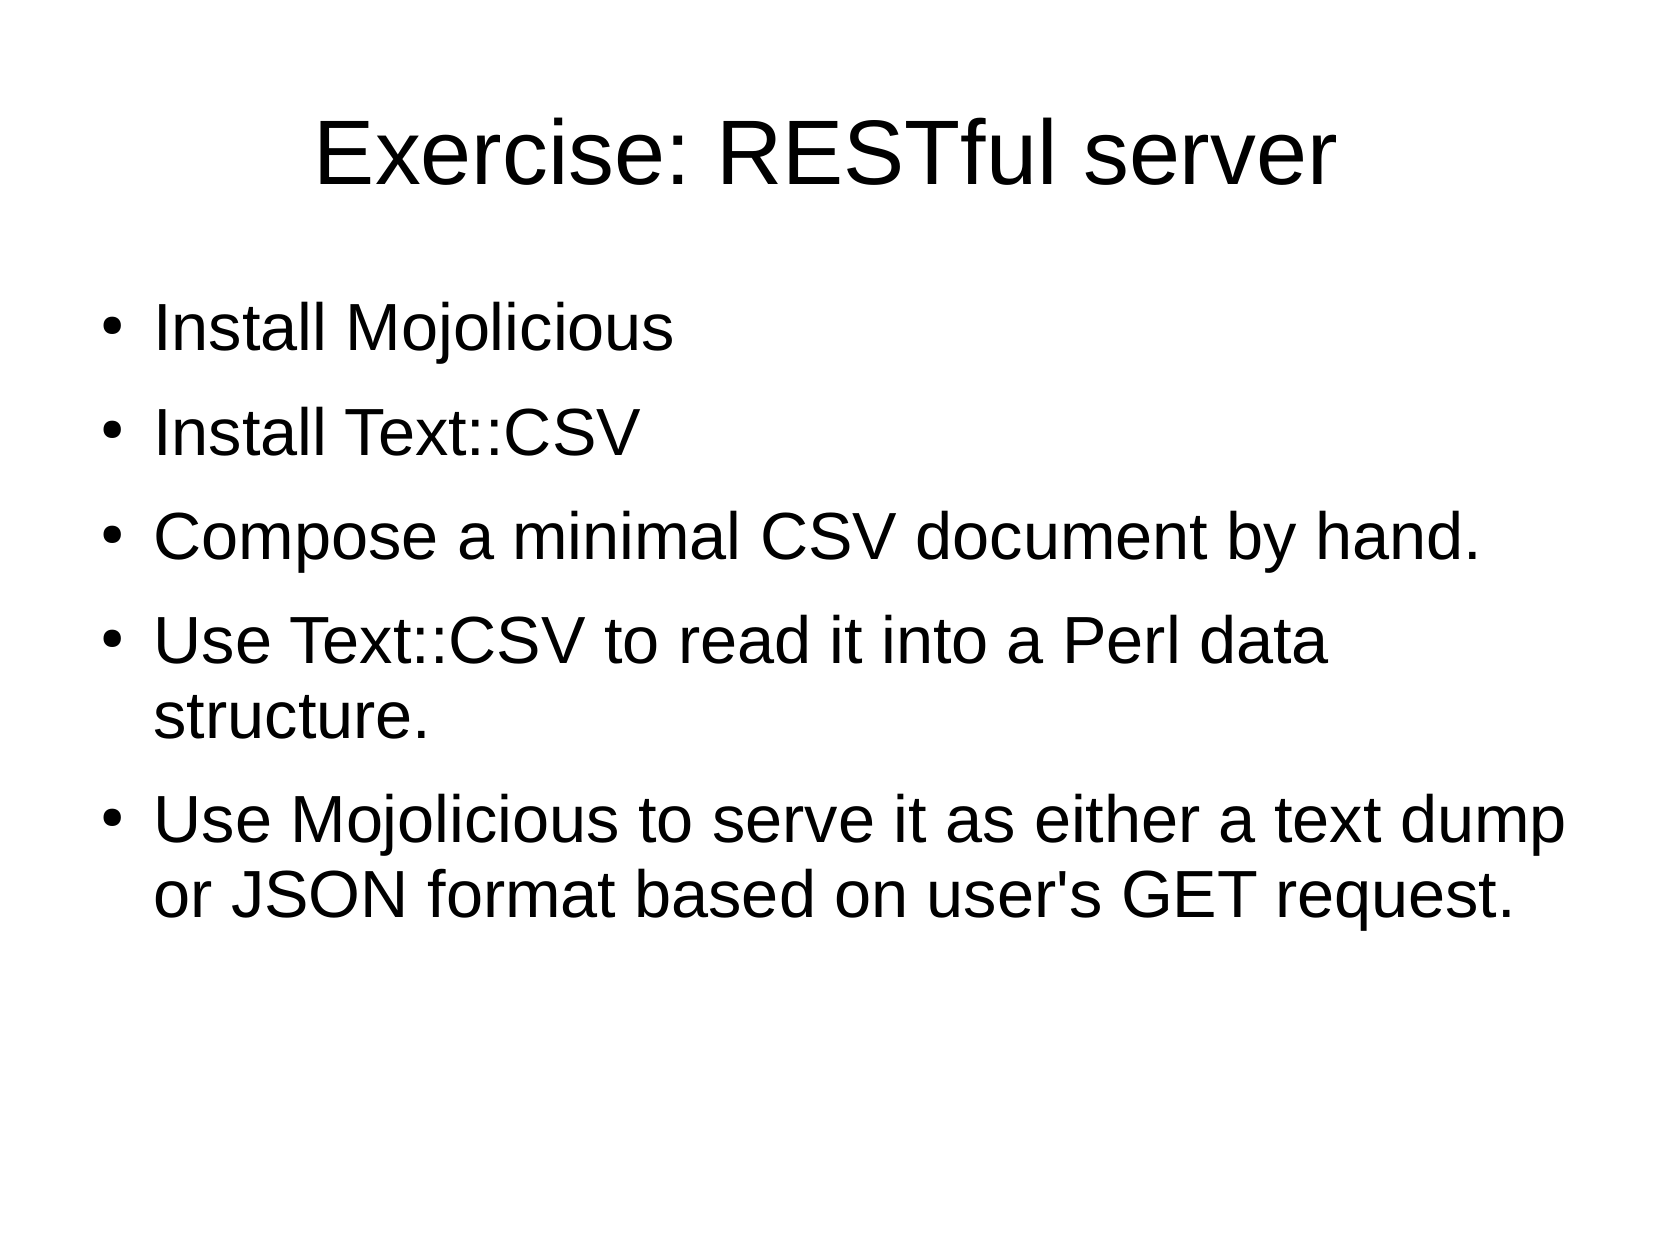

# Exercise: RESTful server
Install Mojolicious
Install Text::CSV
Compose a minimal CSV document by hand.
Use Text::CSV to read it into a Perl data structure.
Use Mojolicious to serve it as either a text dump or JSON format based on user's GET request.